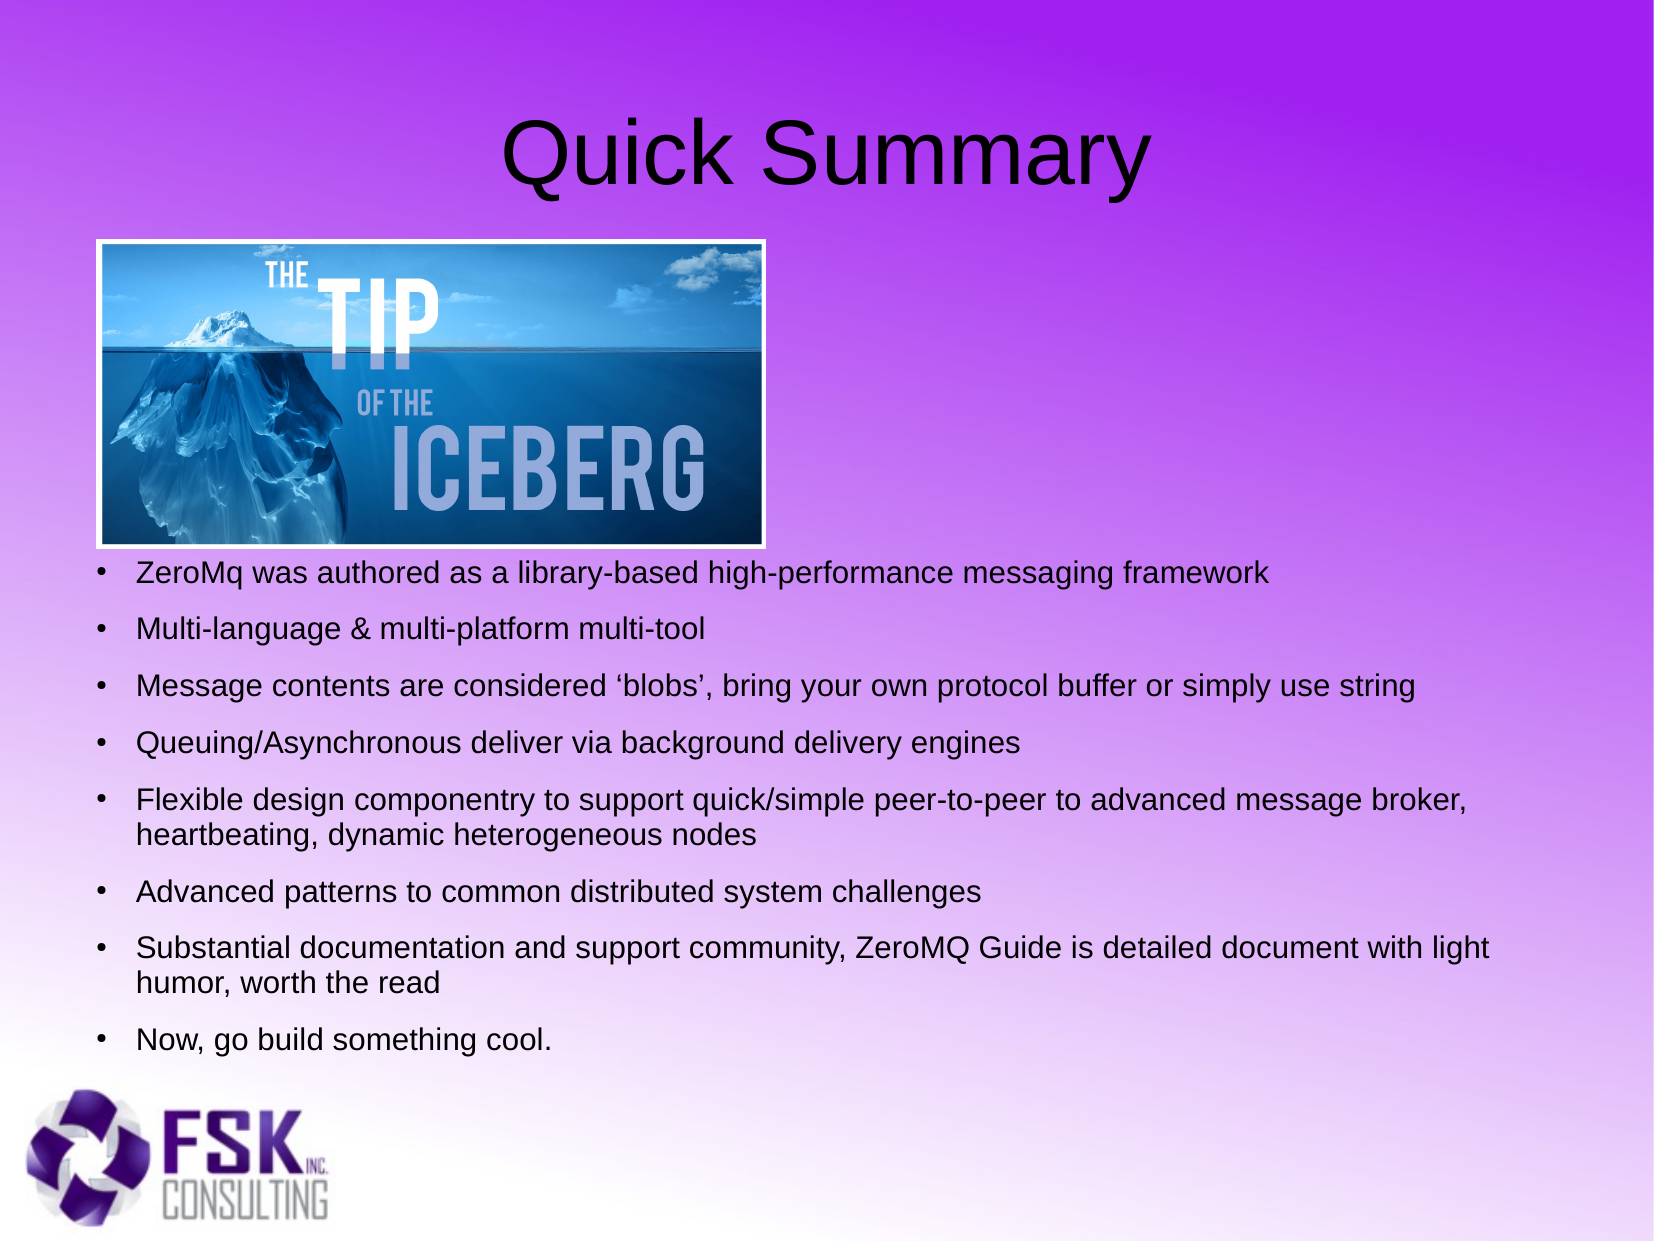

# Quick Summary
ZeroMq was authored as a library-based high-performance messaging framework
Multi-language & multi-platform multi-tool
Message contents are considered ‘blobs’, bring your own protocol buffer or simply use string
Queuing/Asynchronous deliver via background delivery engines
Flexible design componentry to support quick/simple peer-to-peer to advanced message broker, heartbeating, dynamic heterogeneous nodes
Advanced patterns to common distributed system challenges
Substantial documentation and support community, ZeroMQ Guide is detailed document with light humor, worth the read
Now, go build something cool.